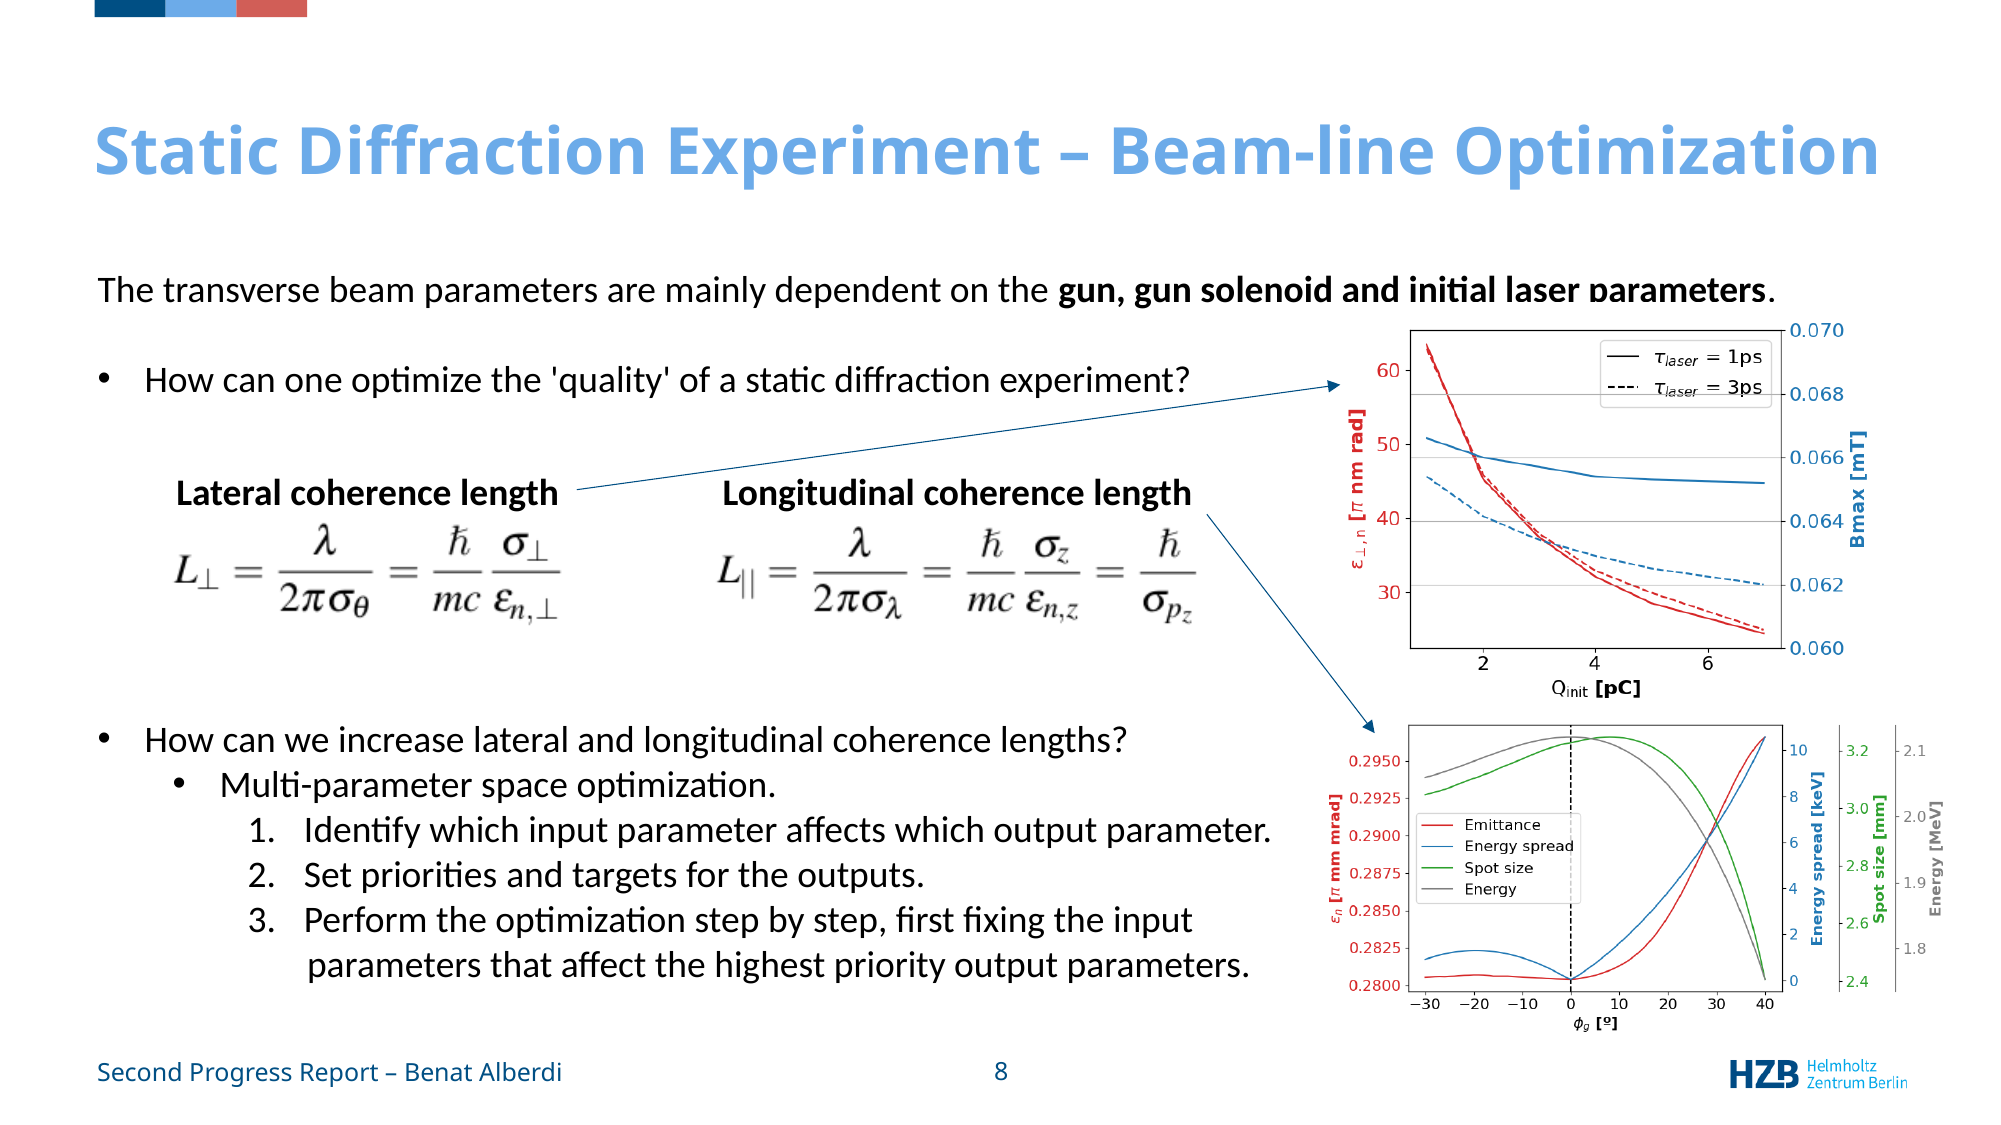

Static Diffraction Experiment – Beam-line Optimization
The transverse beam parameters are mainly dependent on the gun, gun solenoid and initial laser parameters.
How can one optimize the 'quality' of a static diffraction experiment?
How can we increase lateral and longitudinal coherence lengths?
Multi-parameter space optimization.
Identify which input parameter affects which output parameter.
Set priorities and targets for the outputs.
Perform the optimization step by step, first fixing the input
       parameters that affect the highest priority output parameters.
Lateral coherence length
Longitudinal coherence length
Second Progress Report – Benat Alberdi